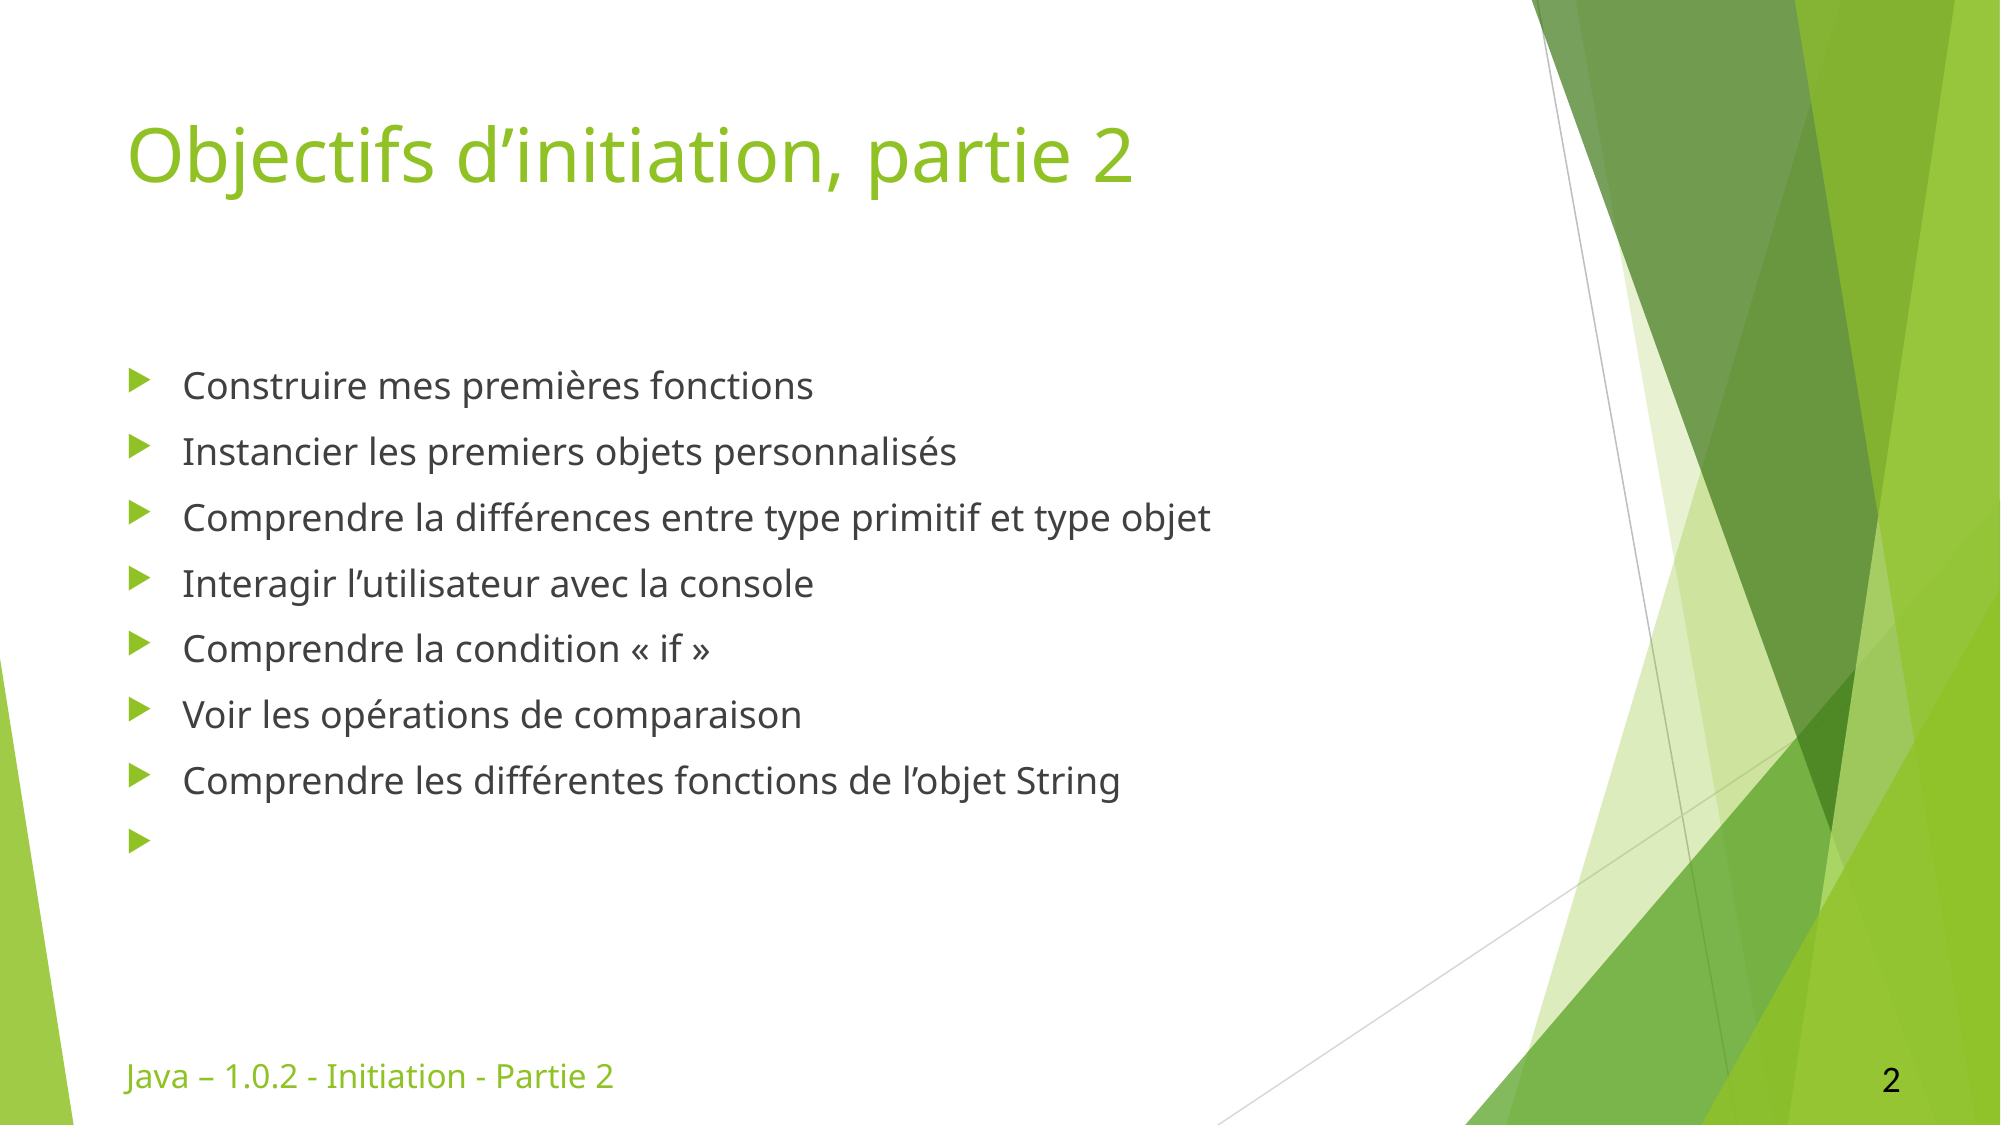

# Objectifs d’initiation, partie 2
Construire mes premières fonctions
Instancier les premiers objets personnalisés
Comprendre la différences entre type primitif et type objet
Interagir l’utilisateur avec la console
Comprendre la condition « if »
Voir les opérations de comparaison
Comprendre les différentes fonctions de l’objet String
Java – 1.0.2 - Initiation - Partie 2